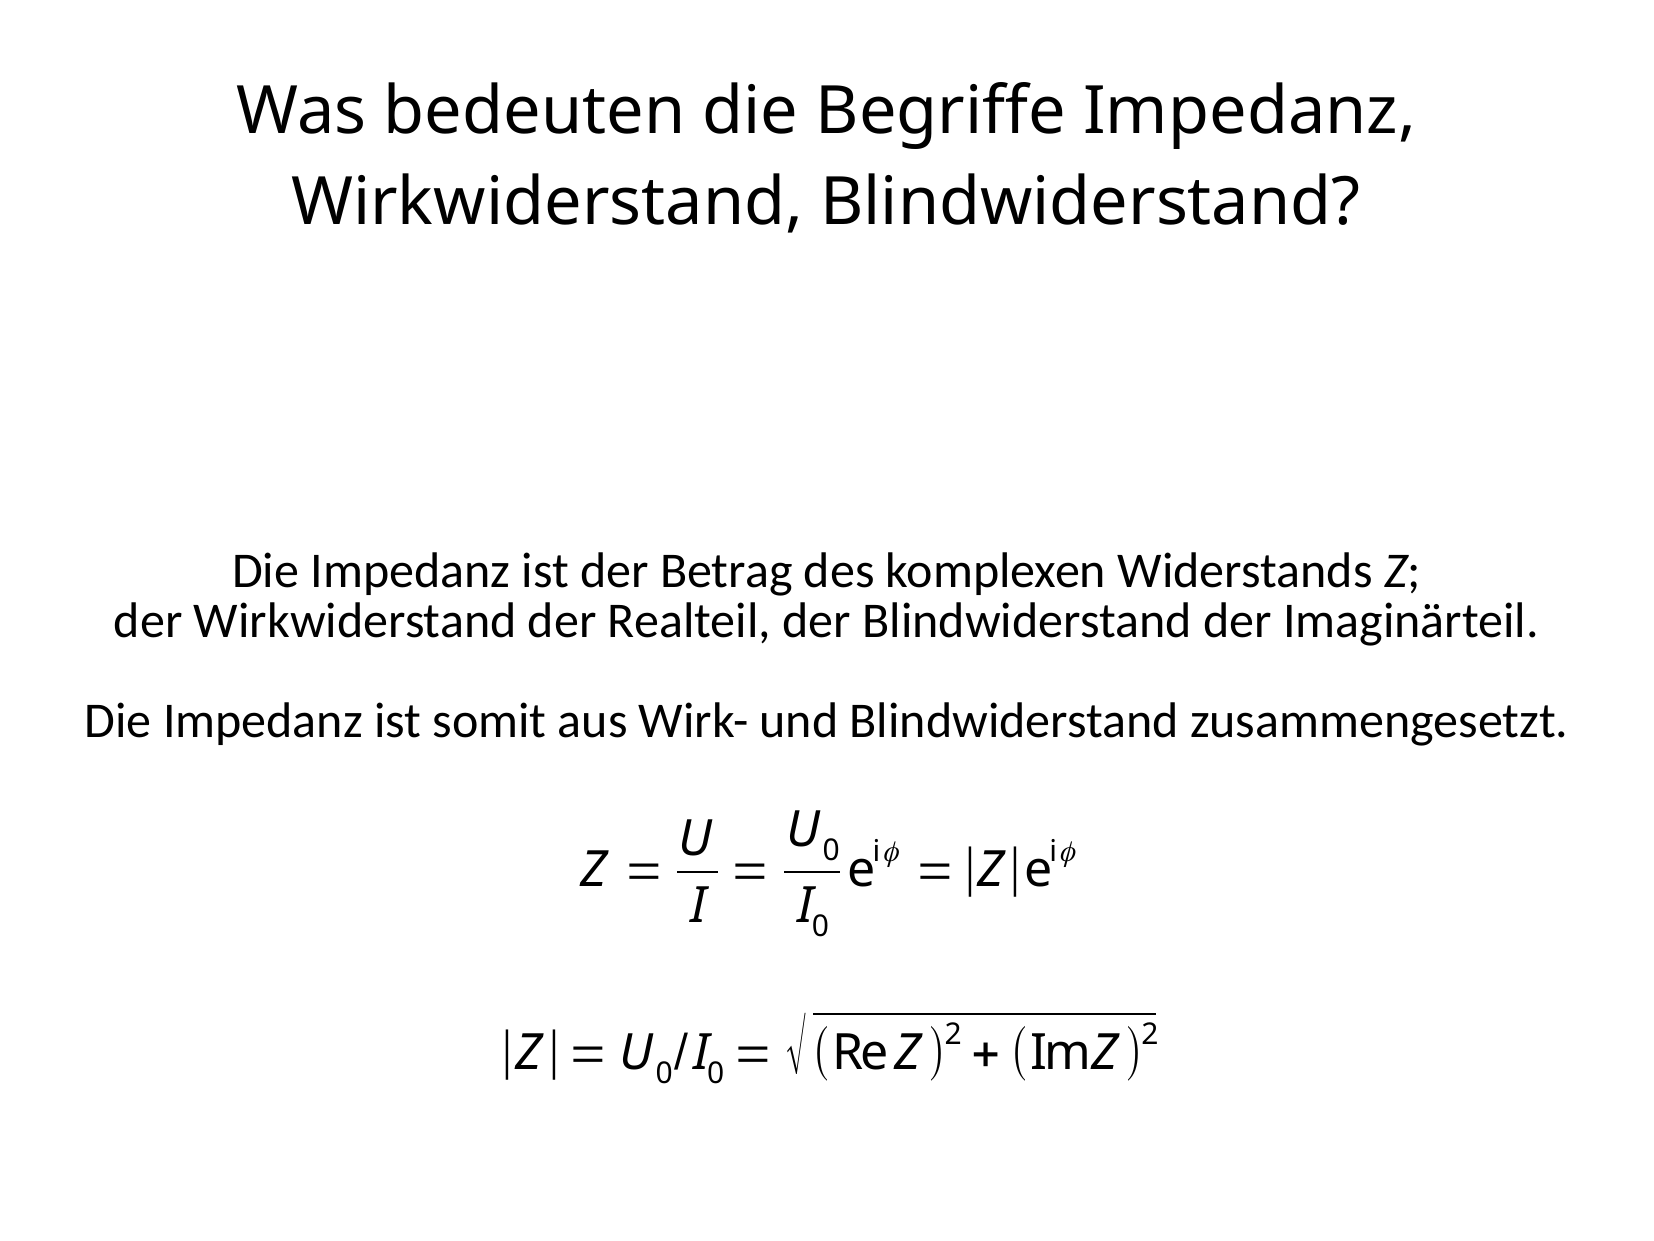

# Was bedeuten die Begriffe Impedanz, Wirkwiderstand, Blindwiderstand?
Die Impedanz ist der Betrag des komplexen Widerstands Z;
der Wirkwiderstand der Realteil, der Blindwiderstand der Imaginärteil.
Die Impedanz ist somit aus Wirk- und Blindwiderstand zusammengesetzt.